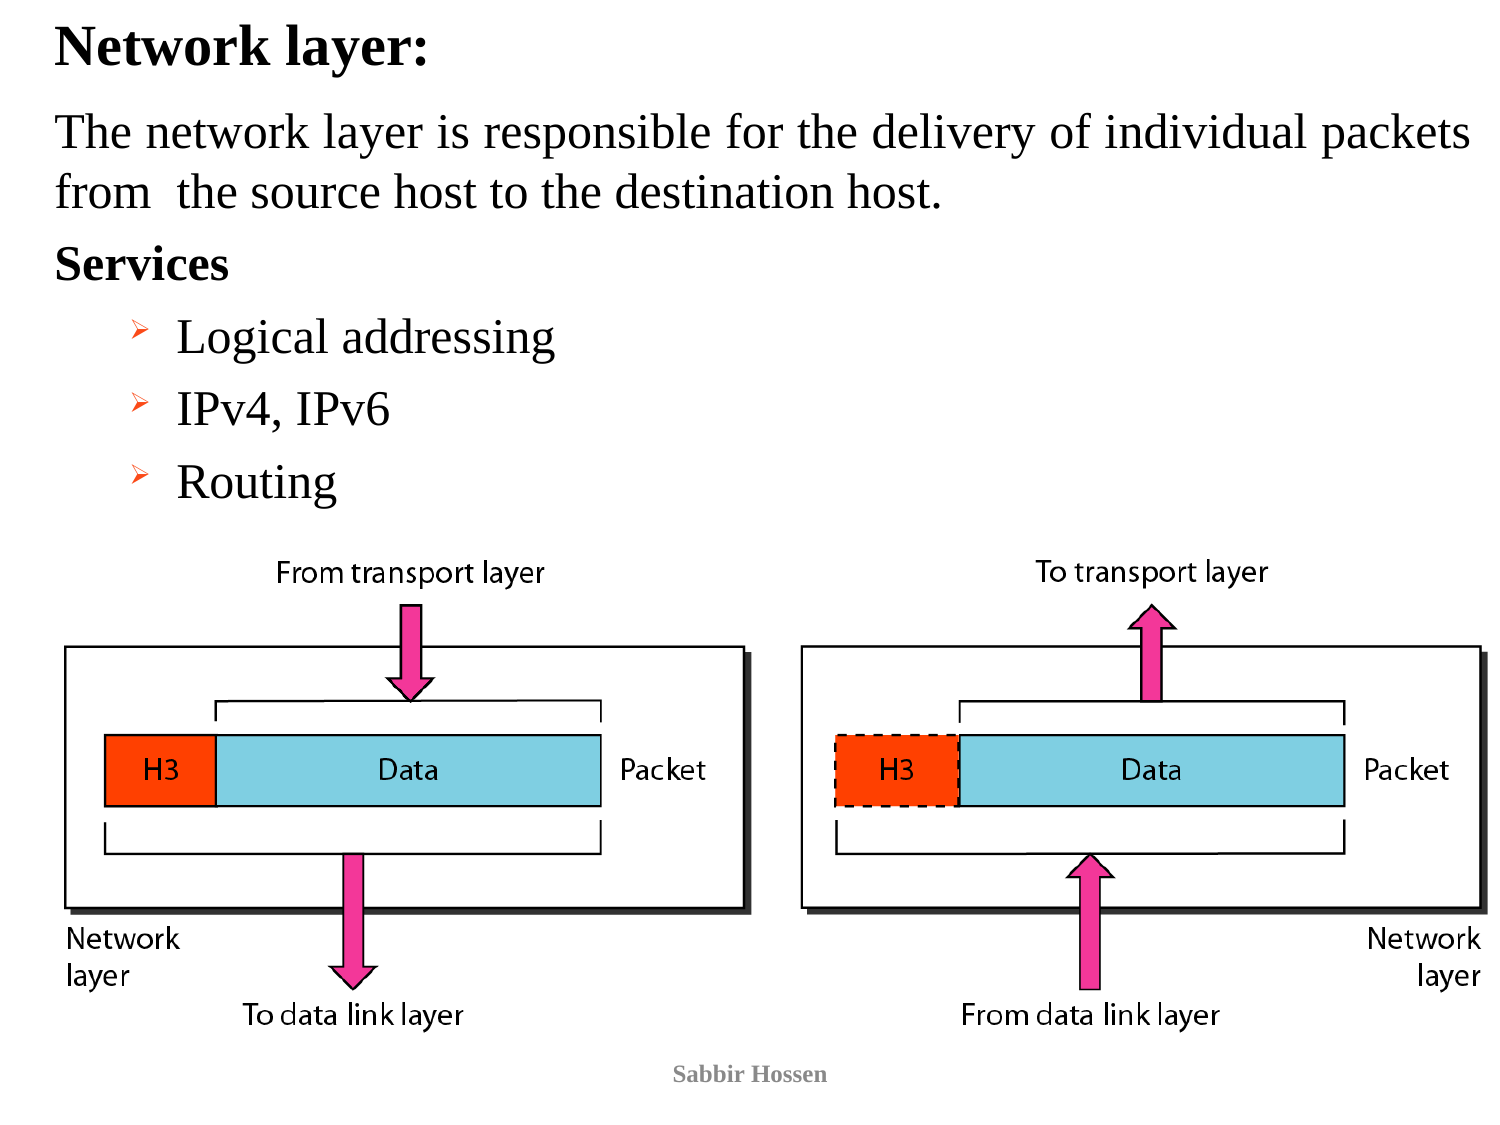

# Network layer:
The network layer is responsible for the delivery of individual packets from the source host to the destination host.
Services
Logical addressing
IPv4, IPv6
Routing
Sabbir Hossen